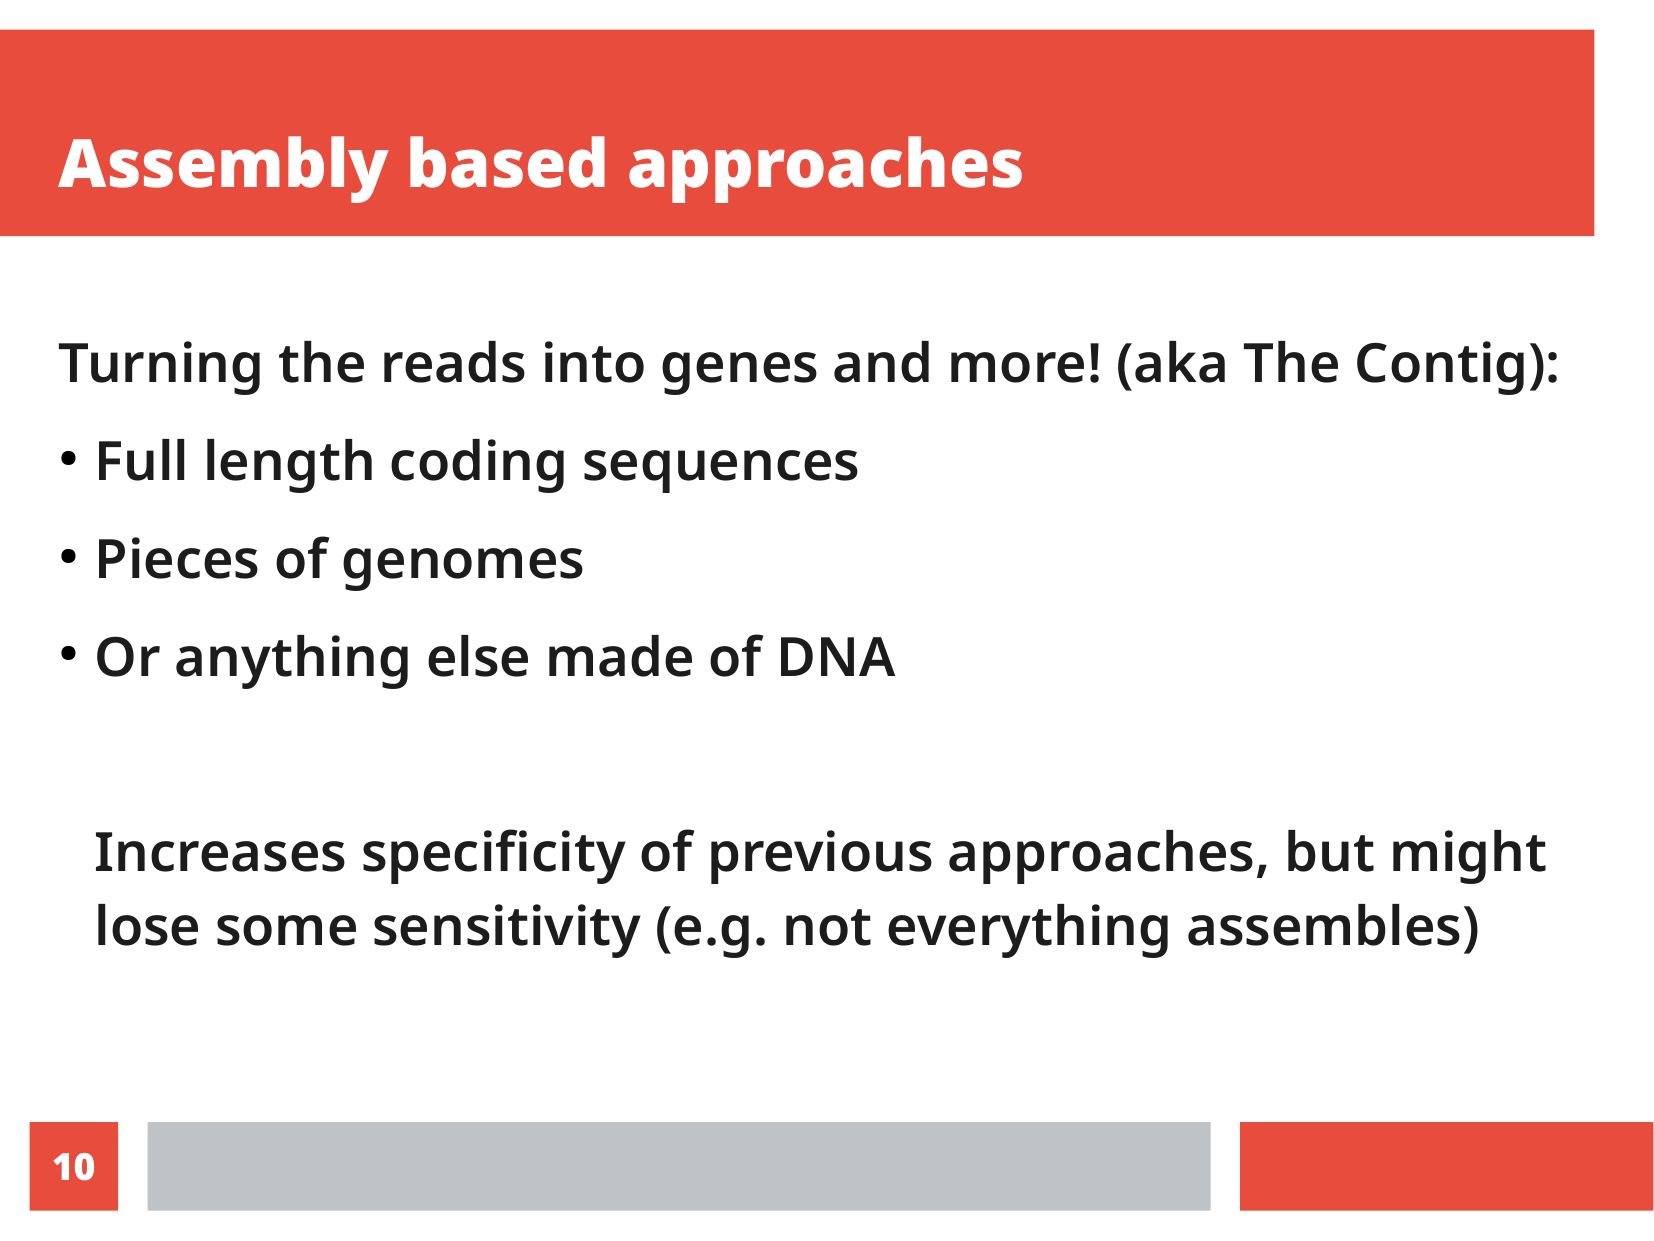

# Assembly based approaches
Turning the reads into genes and more! (aka The Contig):
Full length coding sequences
Pieces of genomes
Or anything else made of DNA
Increases specificity of previous approaches, but might lose some sensitivity (e.g. not everything assembles)
10